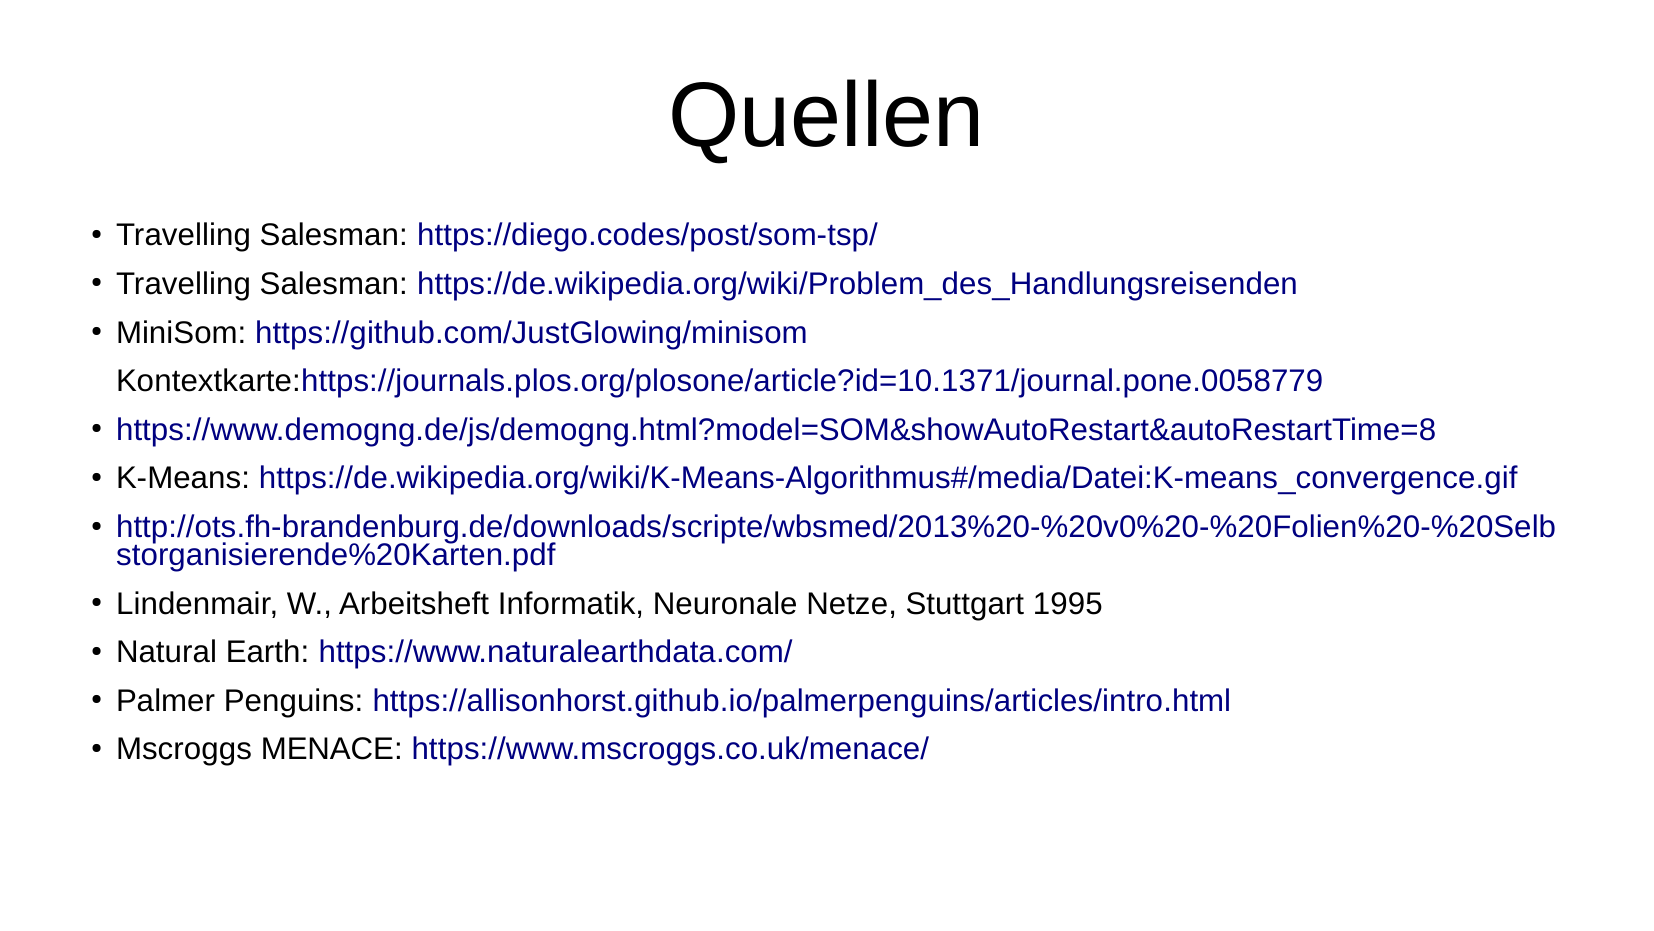

# Quellen
Travelling Salesman: https://diego.codes/post/som-tsp/
Travelling Salesman: https://de.wikipedia.org/wiki/Problem_des_Handlungsreisenden
MiniSom: https://github.com/JustGlowing/minisom
Kontextkarte:https://journals.plos.org/plosone/article?id=10.1371/journal.pone.0058779
https://www.demogng.de/js/demogng.html?model=SOM&showAutoRestart&autoRestartTime=8
K-Means: https://de.wikipedia.org/wiki/K-Means-Algorithmus#/media/Datei:K-means_convergence.gif
http://ots.fh-brandenburg.de/downloads/scripte/wbsmed/2013%20-%20v0%20-%20Folien%20-%20Selbstorganisierende%20Karten.pdf
Lindenmair, W., Arbeitsheft Informatik, Neuronale Netze, Stuttgart 1995
Natural Earth: https://www.naturalearthdata.com/
Palmer Penguins: https://allisonhorst.github.io/palmerpenguins/articles/intro.html
Mscroggs MENACE: https://www.mscroggs.co.uk/menace/